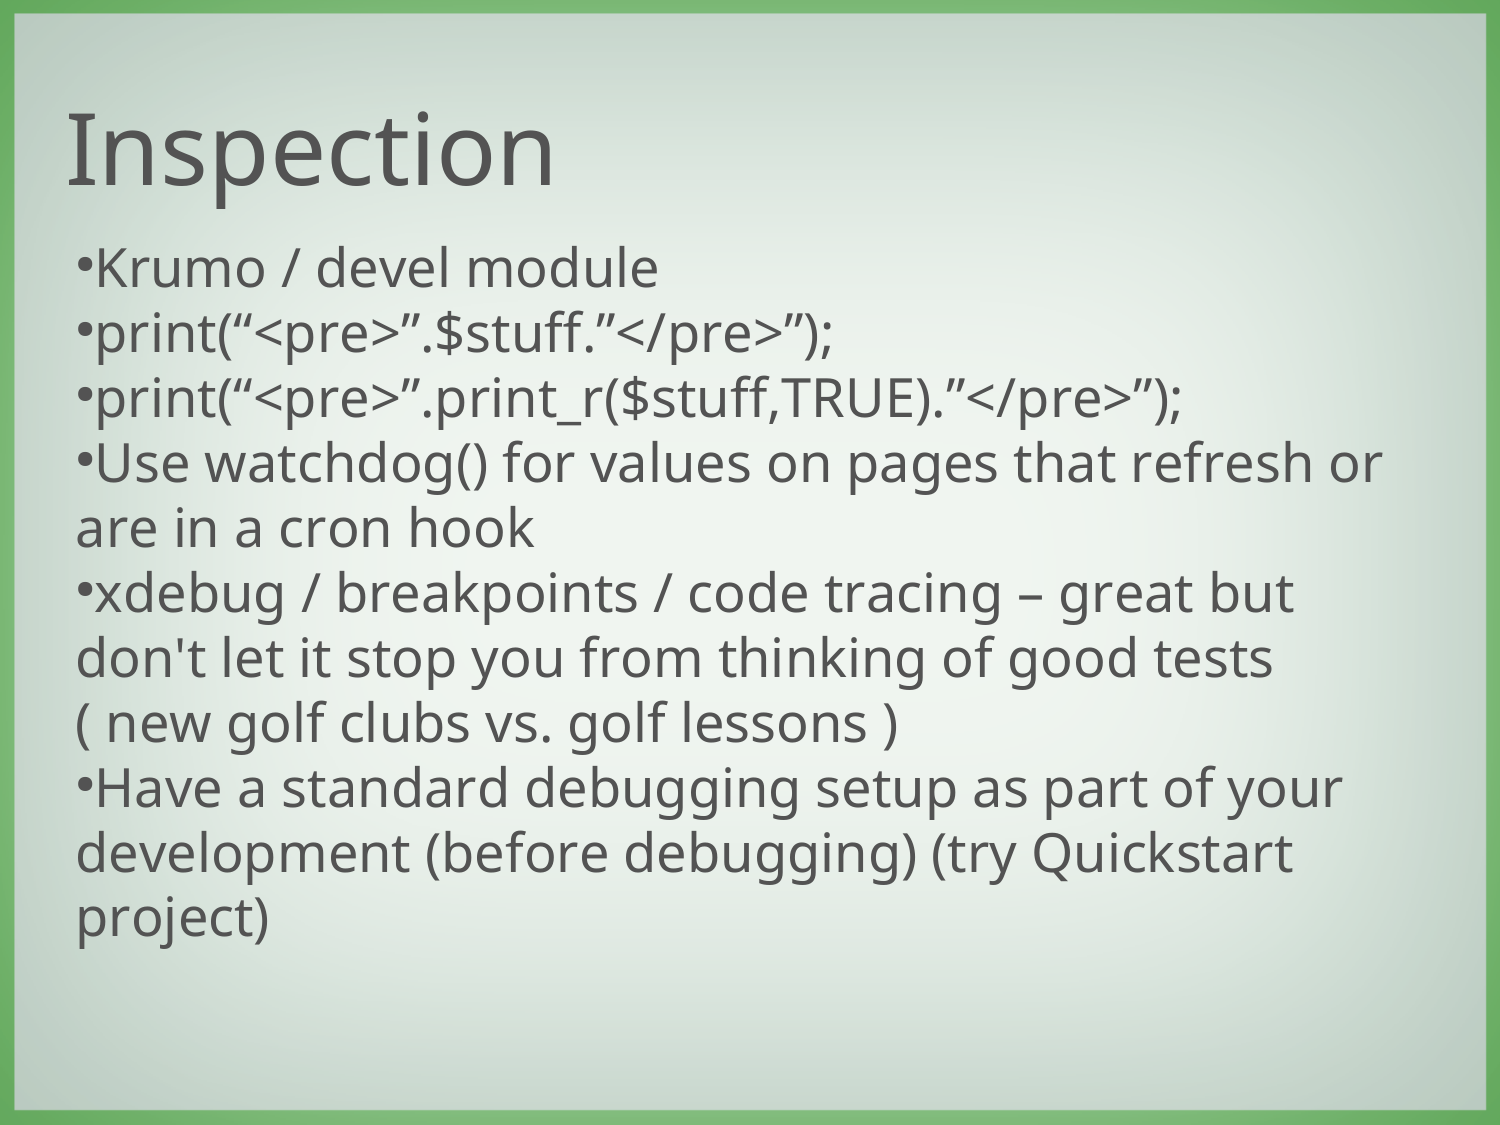

# Inspection
Krumo / devel module
print(“<pre>”.$stuff.”</pre>”);
print(“<pre>”.print_r($stuff,TRUE).”</pre>”);
Use watchdog() for values on pages that refresh or are in a cron hook
xdebug / breakpoints / code tracing – great but don't let it stop you from thinking of good tests ( new golf clubs vs. golf lessons )
Have a standard debugging setup as part of your development (before debugging) (try Quickstart project)